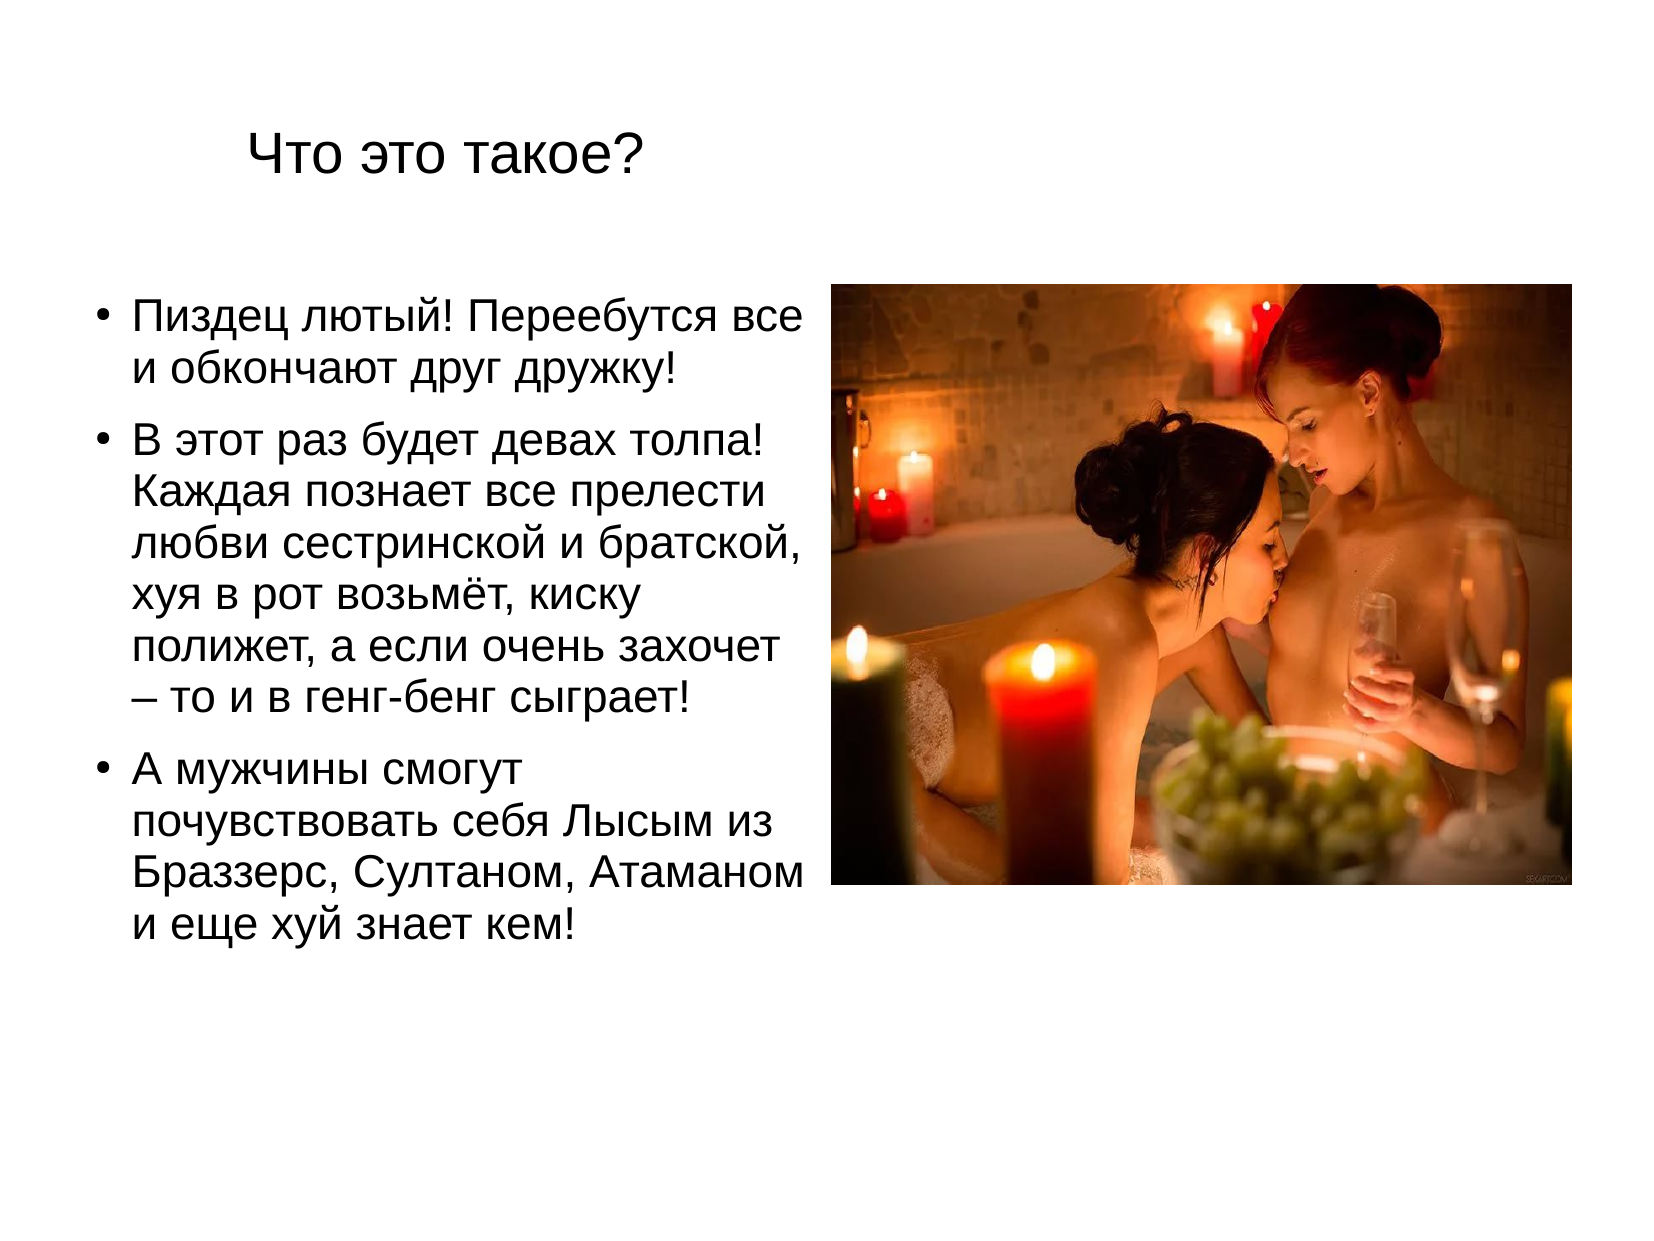

# Что это такое?
Пиздец лютый! Переебутся все и обкончают друг дружку!
В этот раз будет девах толпа! Каждая познает все прелести любви сестринской и братской, хуя в рот возьмёт, киску полижет, а если очень захочет – то и в генг-бенг сыграет!
А мужчины смогут почувствовать себя Лысым из Браззерс, Султаном, Атаманом и еще хуй знает кем!